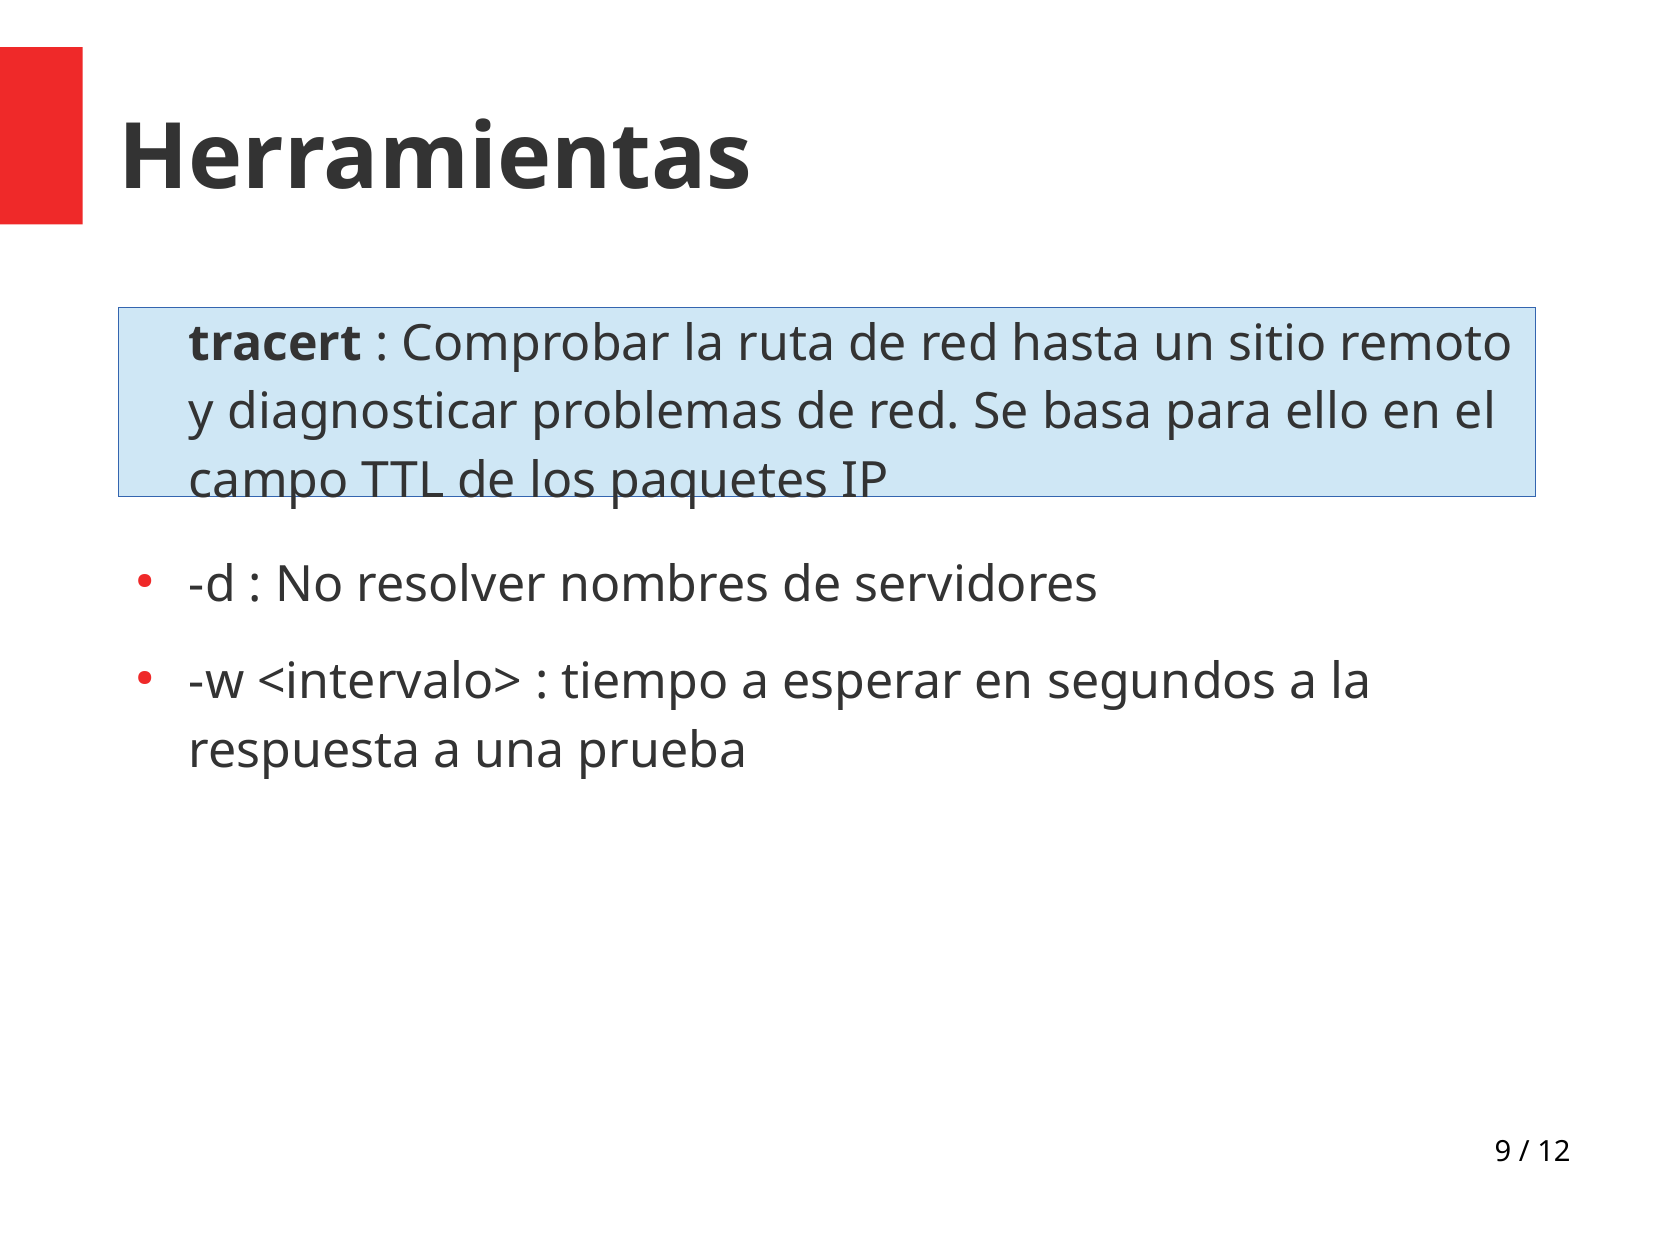

# Herramientas
tracert : Comprobar la ruta de red hasta un sitio remoto y diagnosticar problemas de red. Se basa para ello en el campo TTL de los paquetes IP
-d : No resolver nombres de servidores
-w <intervalo> : tiempo a esperar en segundos a la respuesta a una prueba
9